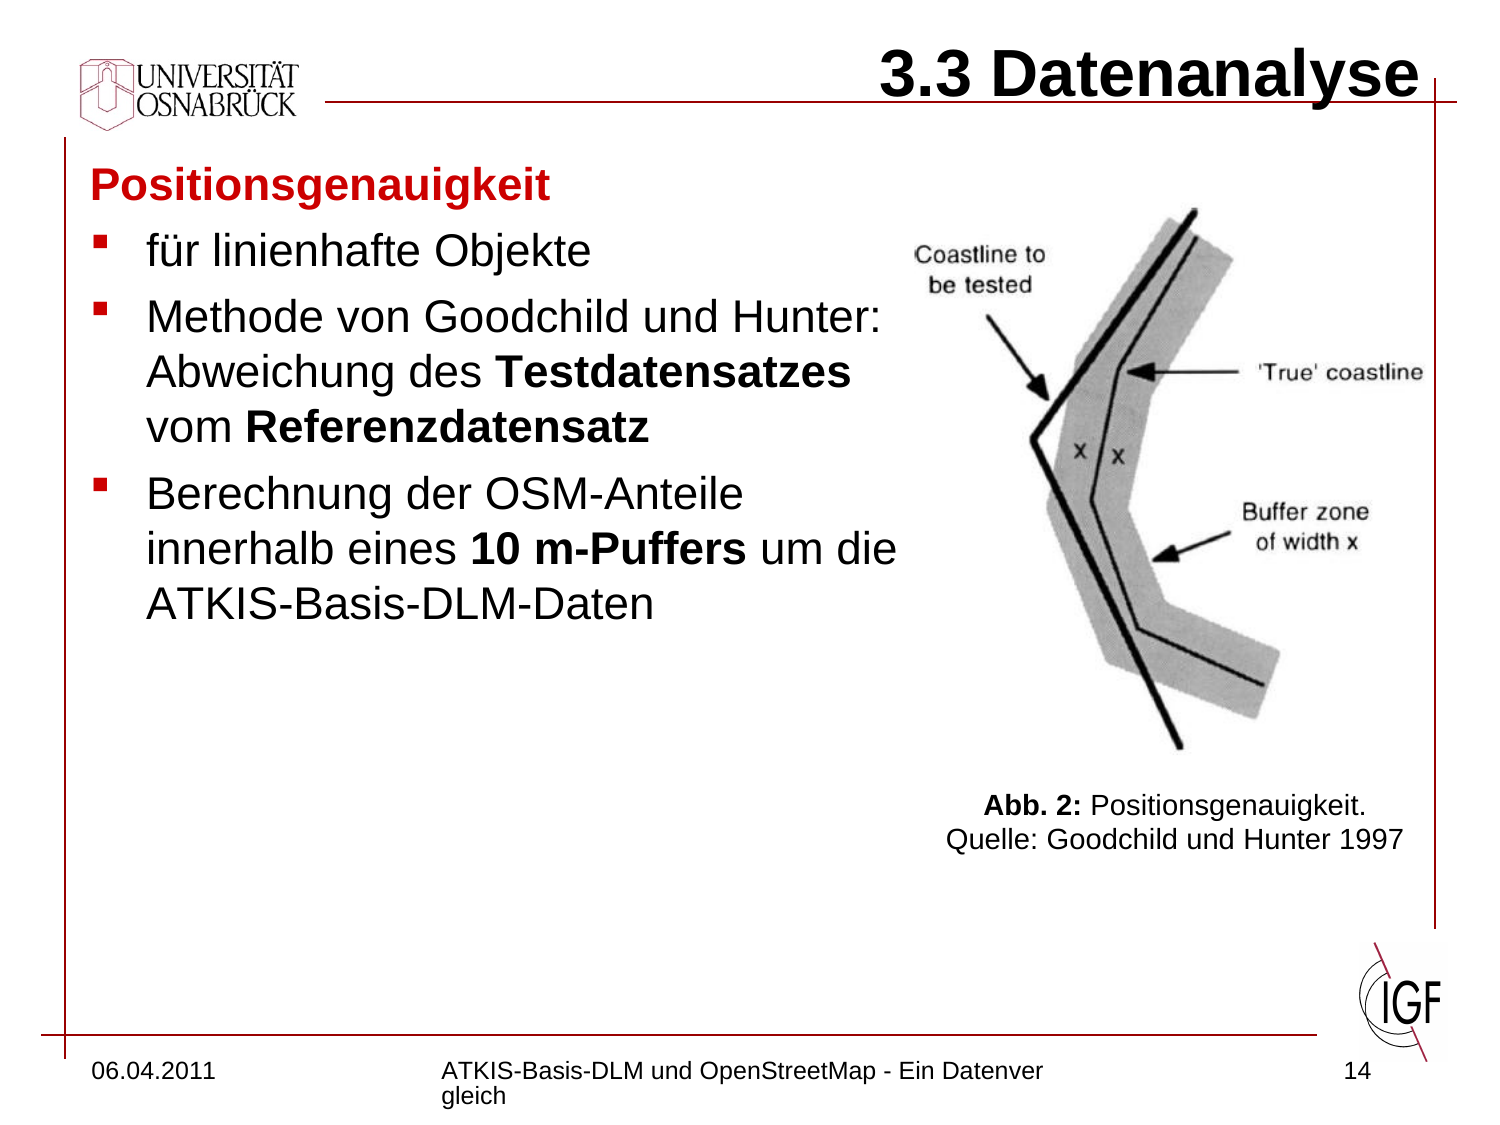

# 3.3 Datenanalyse
Positionsgenauigkeit
für linienhafte Objekte
Methode von Goodchild und Hunter: Abweichung des Testdatensatzes vom Referenzdatensatz
Berechnung der OSM-Anteile innerhalb eines 10 m-Puffers um die ATKIS-Basis-DLM-Daten
Abb. 2: Positionsgenauigkeit.
Quelle: Goodchild und Hunter 1997
06.04.2011
ATKIS-Basis-DLM und OpenStreetMap - Ein Datenvergleich
14